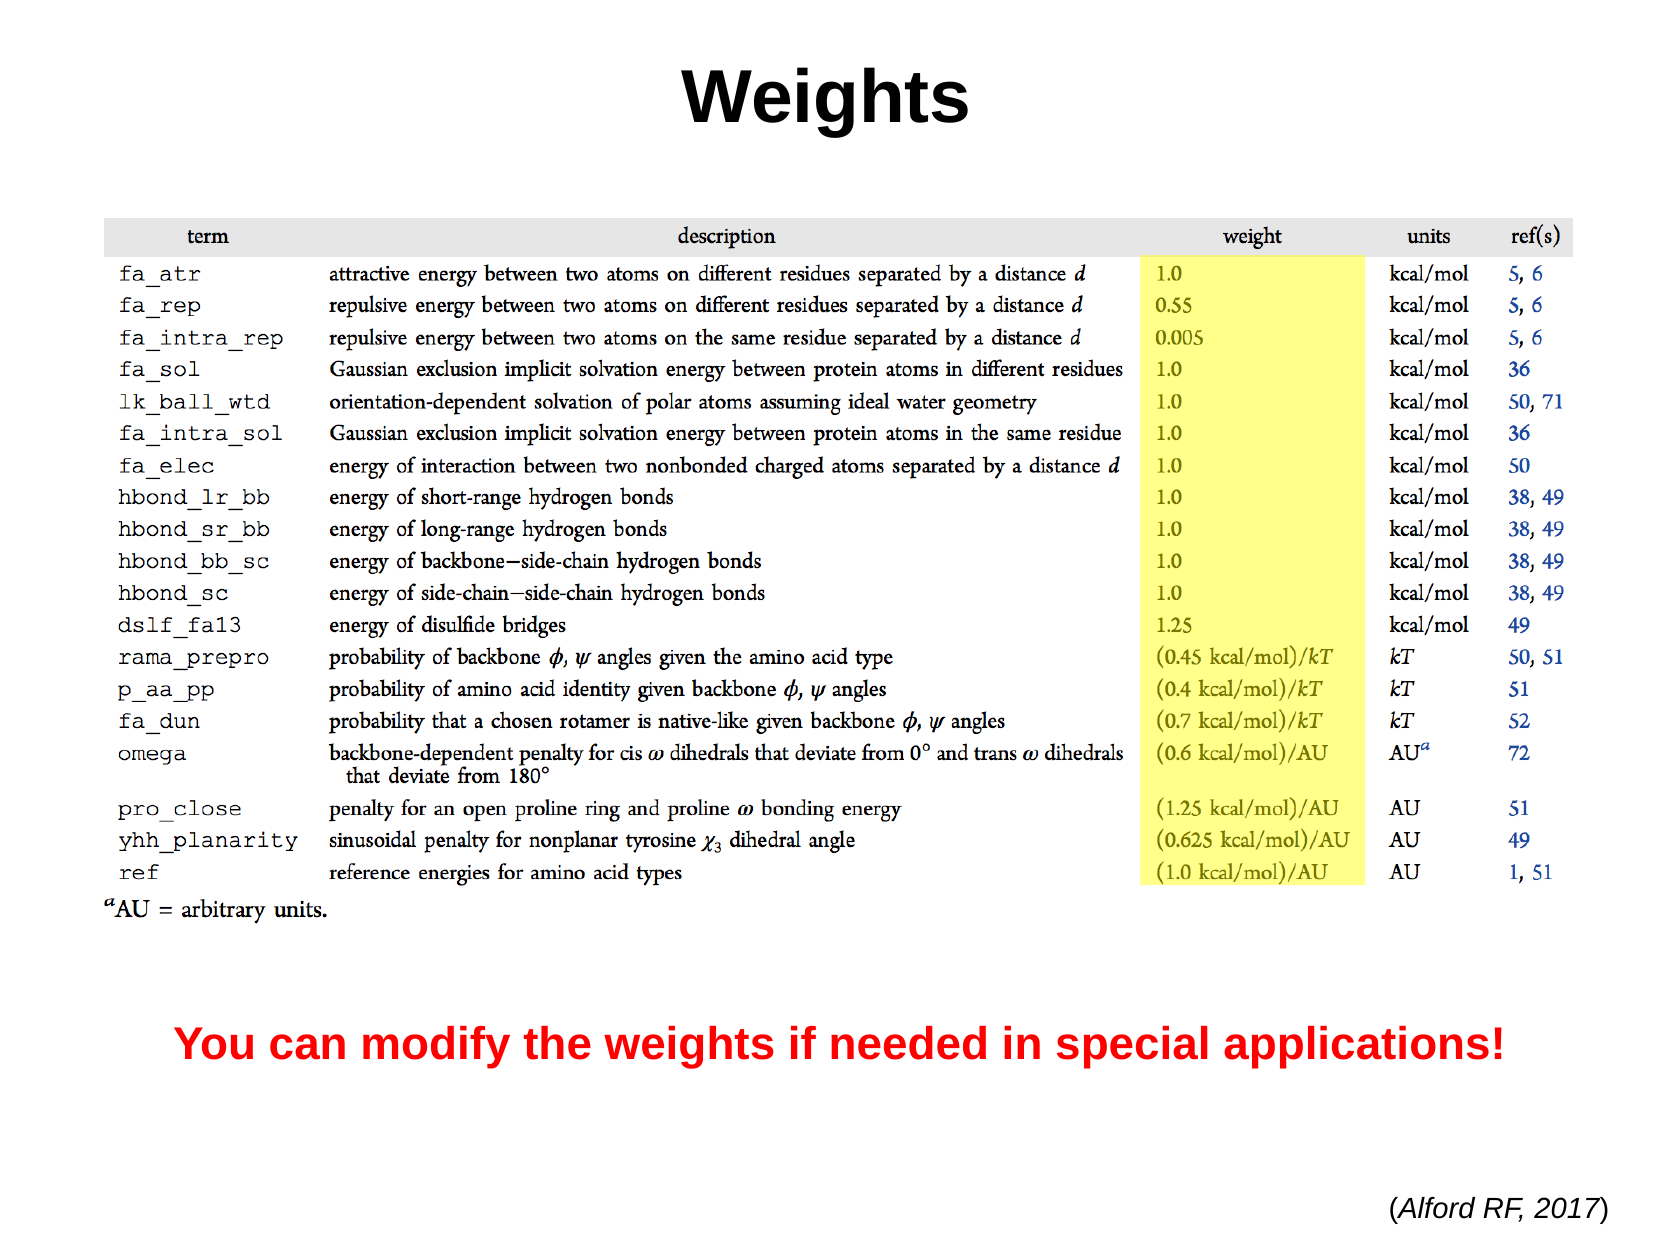

Weights
You can modify the weights if needed in special applications!
(Alford RF, 2017)